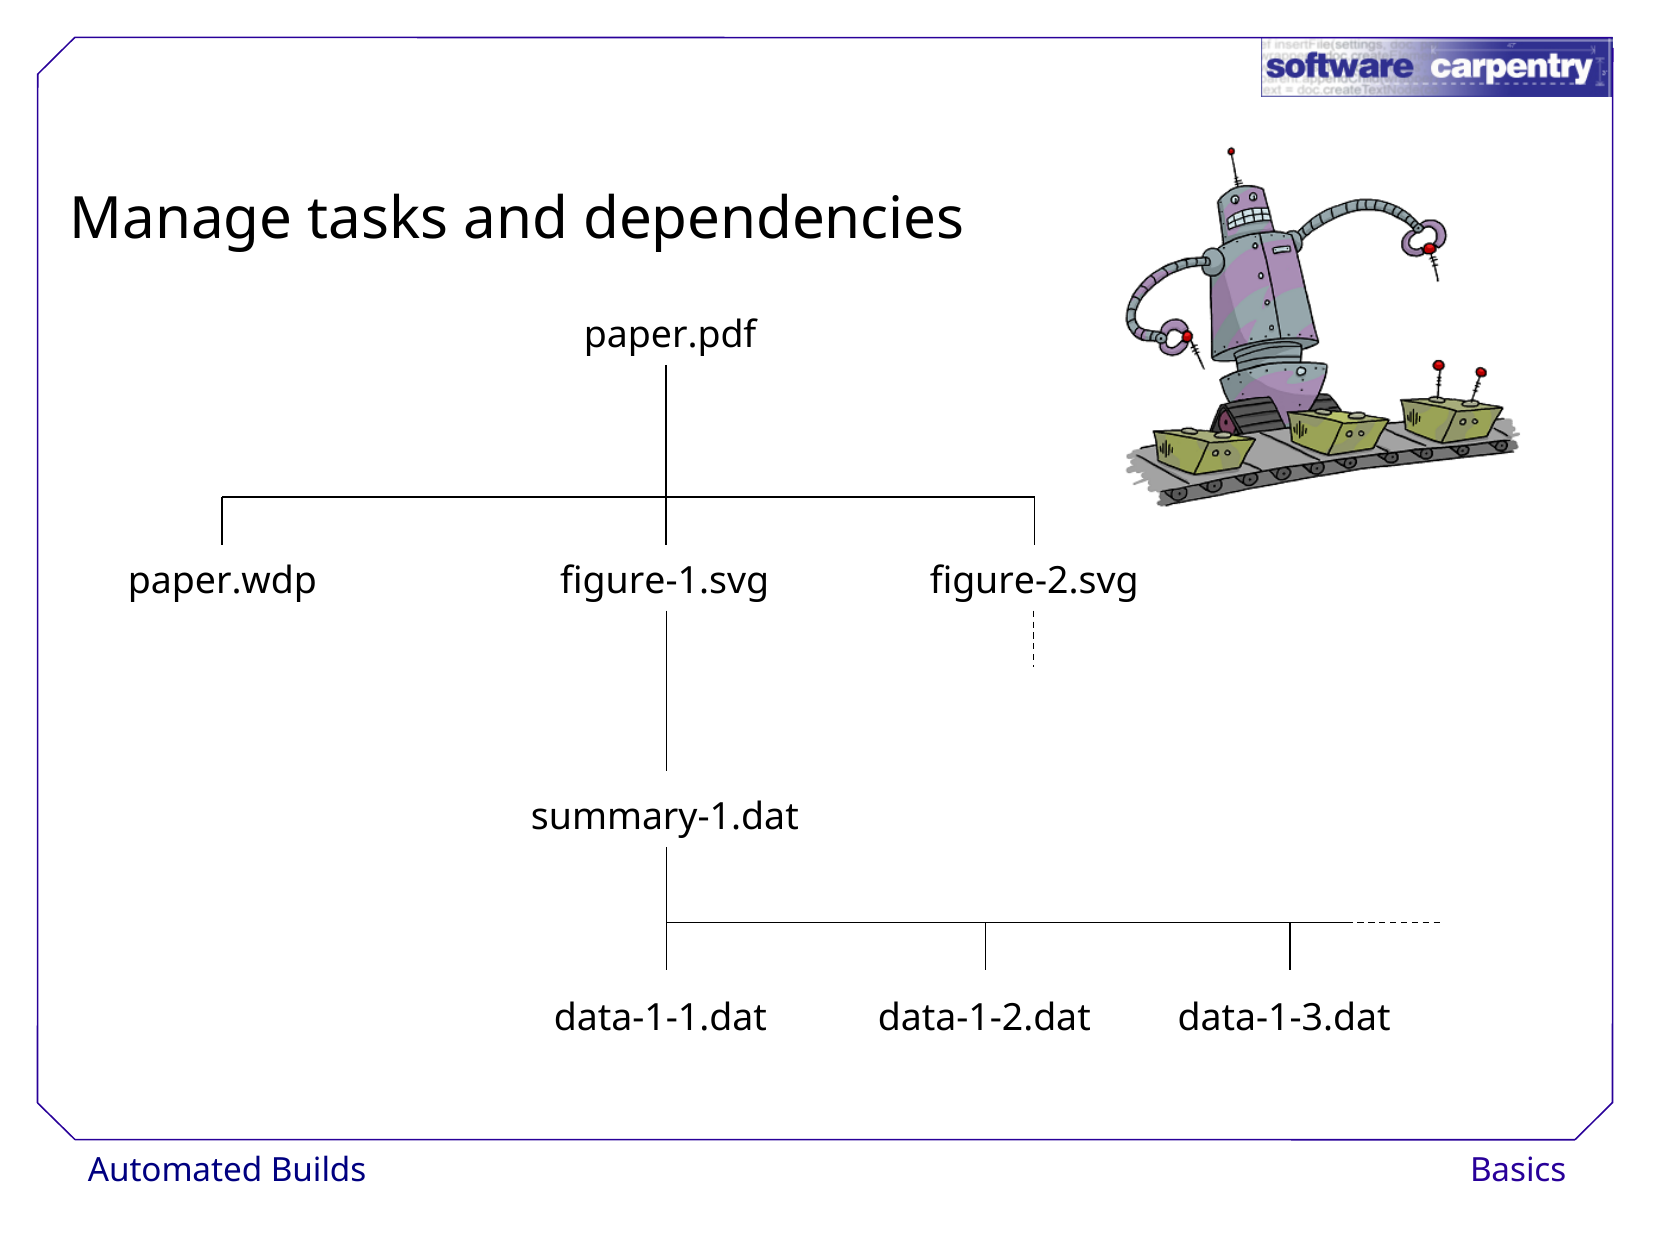

Manage tasks and dependencies
paper.pdf
paper.wdp
figure-1.svg
figure-2.svg
summary-1.dat
data-1-1.dat
data-1-2.dat
data-1-3.dat